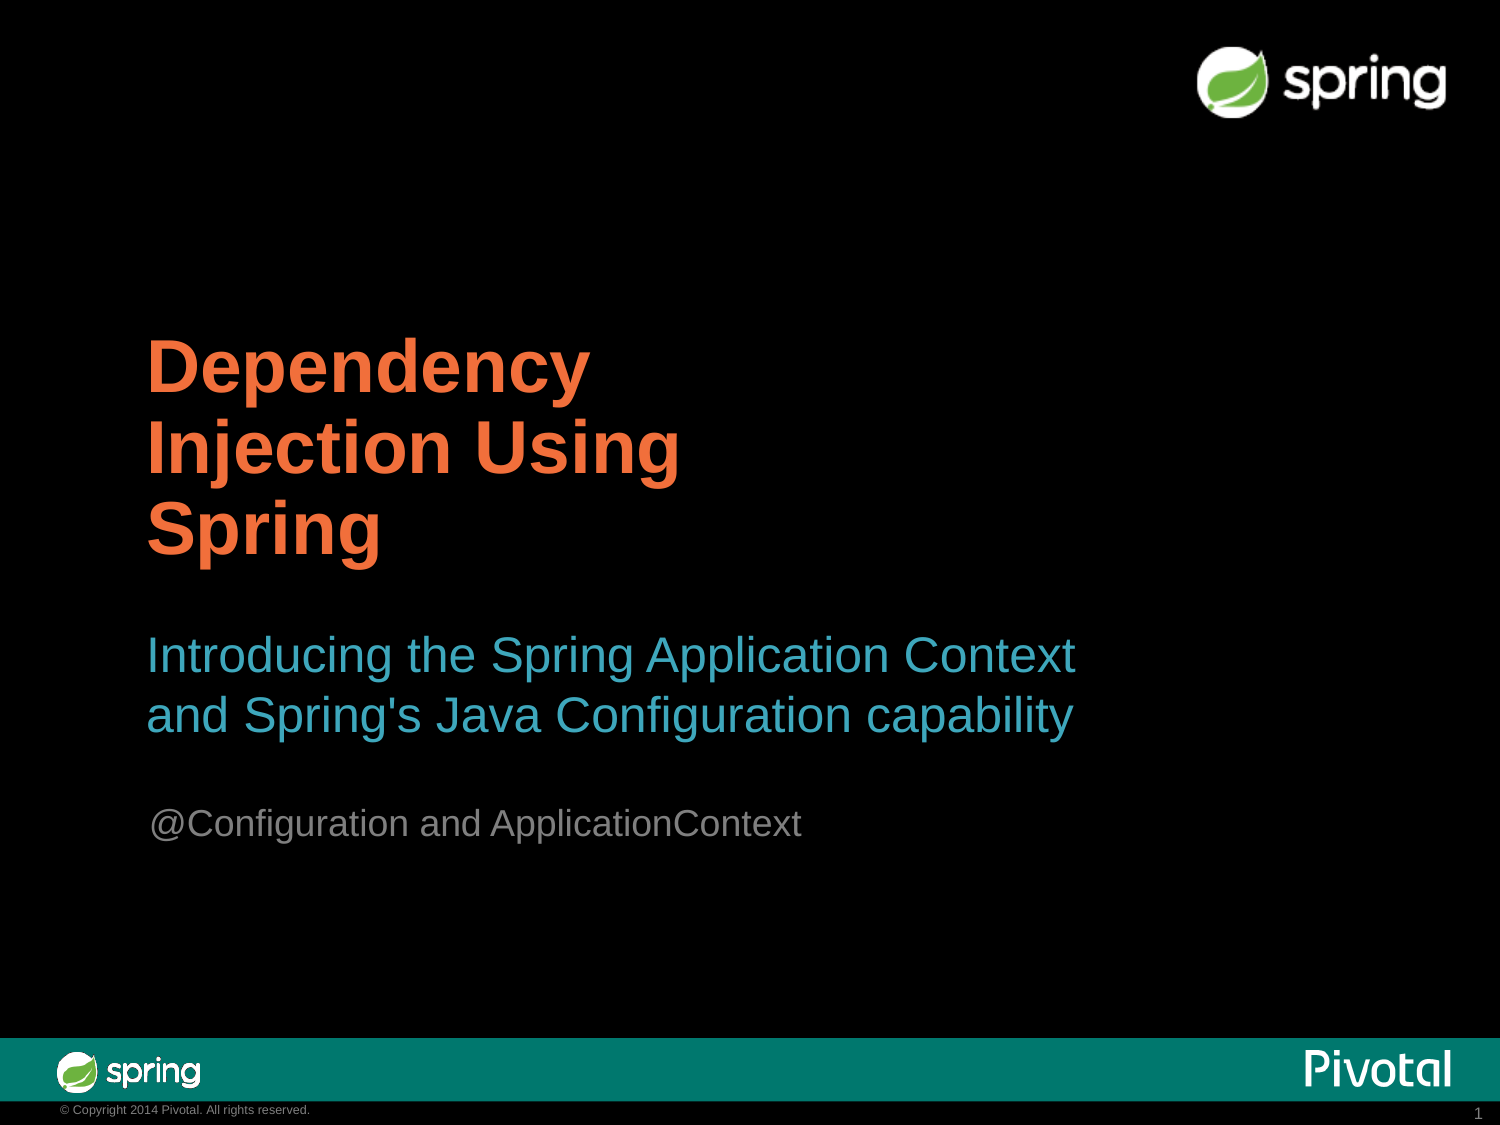

# Dependency Injection Using Spring
Introducing the Spring Application Context and Spring's Java Configuration capability
@Configuration and ApplicationContext